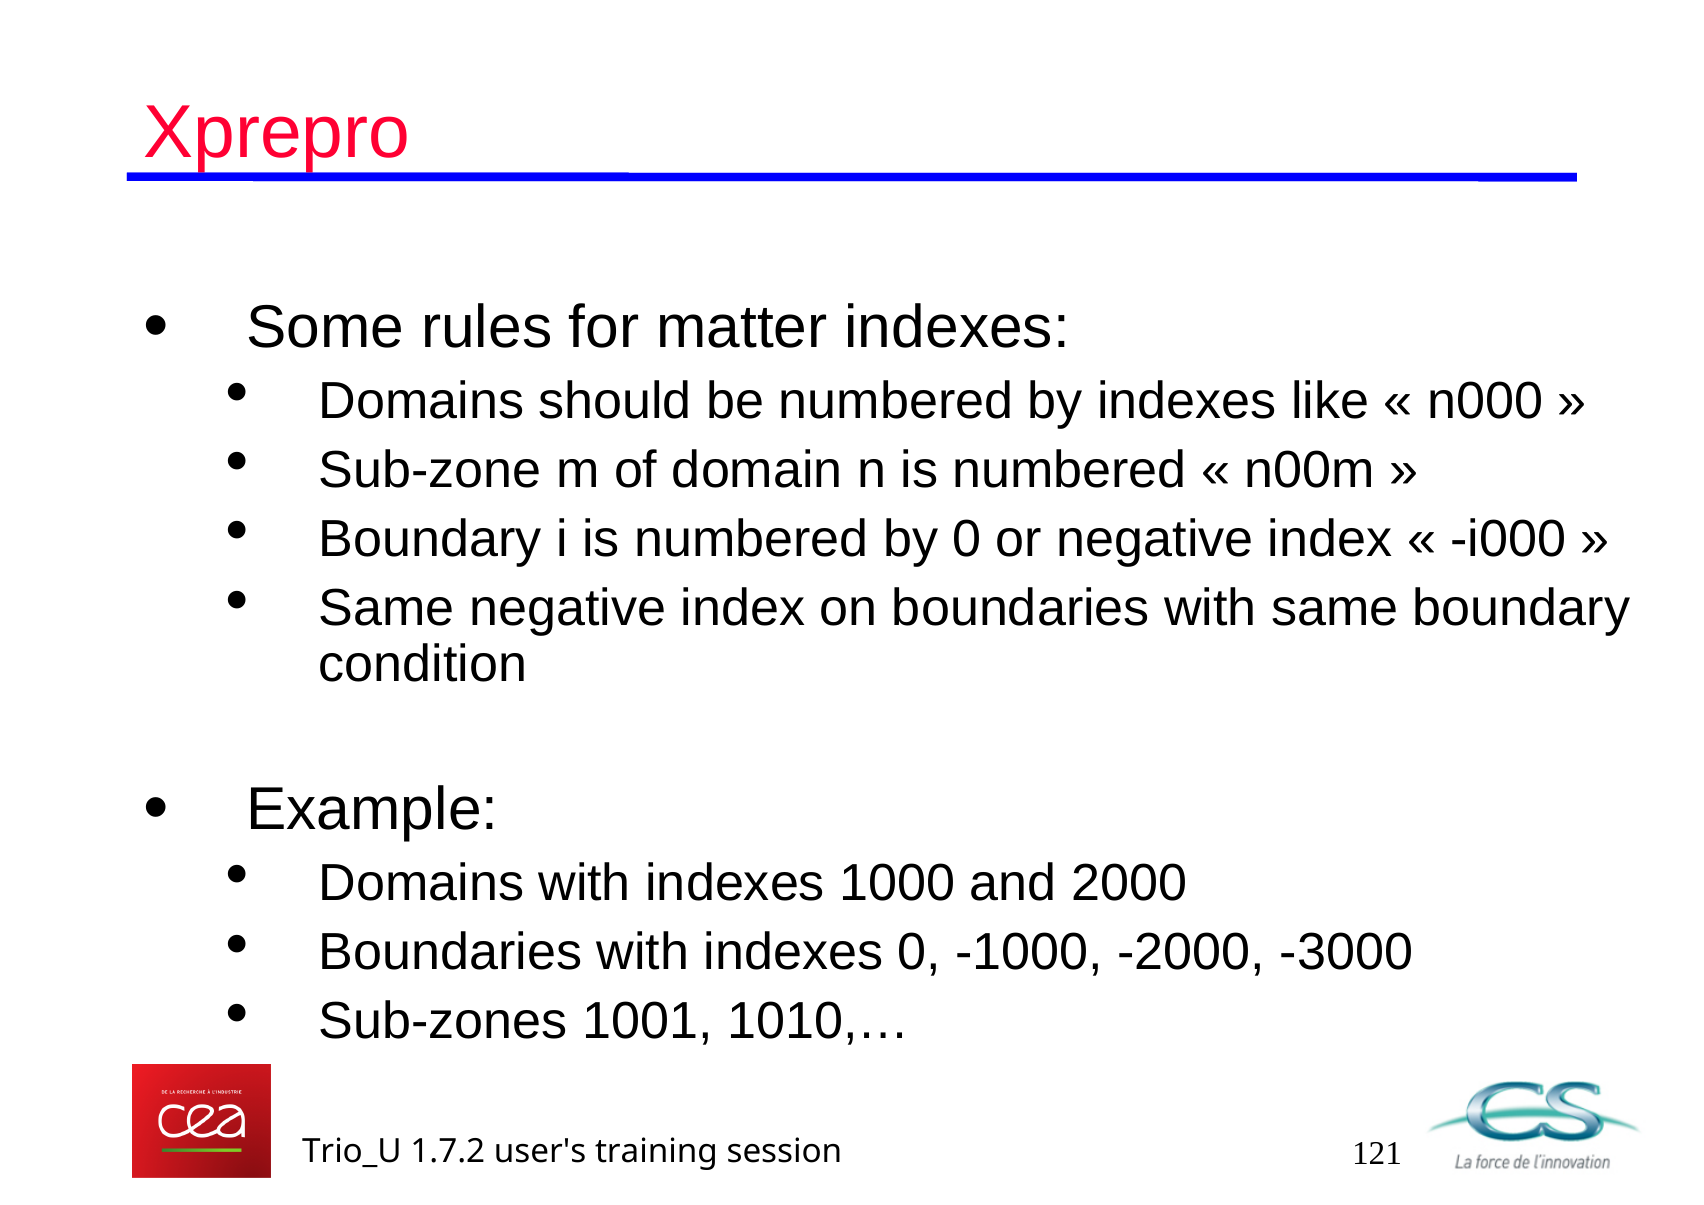

# Xprepro
Some rules for matter indexes:
Domains should be numbered by indexes like « n000 »
Sub-zone m of domain n is numbered « n00m »
Boundary i is numbered by 0 or negative index « -i000 »
Same negative index on boundaries with same boundary condition
Example:
Domains with indexes 1000 and 2000
Boundaries with indexes 0, -1000, -2000, -3000
Sub-zones 1001, 1010,…
Trio_U 1.7.2 user's training session
121